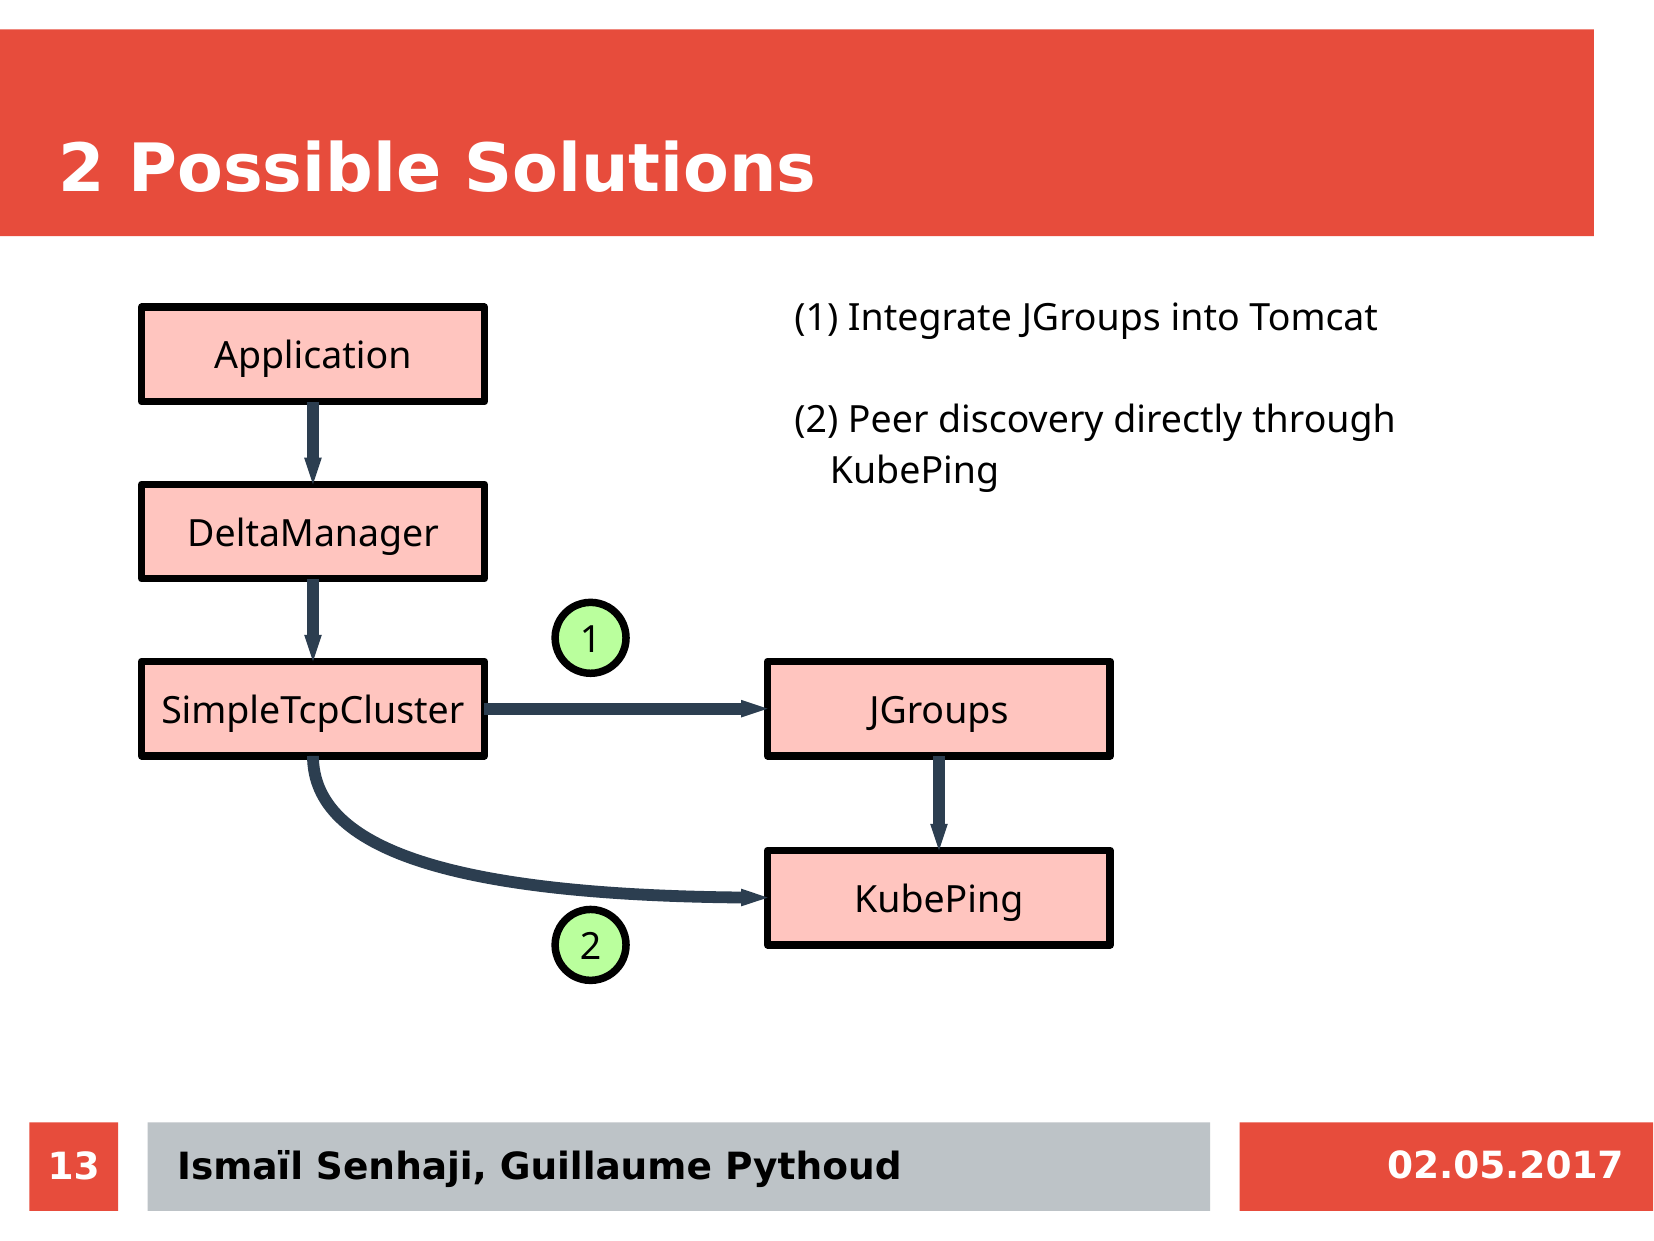

# 2 Possible Solutions
 Integrate JGroups into Tomcat
 Peer discovery directly through KubePing
Application
DeltaManager
1
SimpleTcpCluster
JGroups
KubePing
2
13
Ismaïl Senhaji, Guillaume Pythoud
02.05.2017